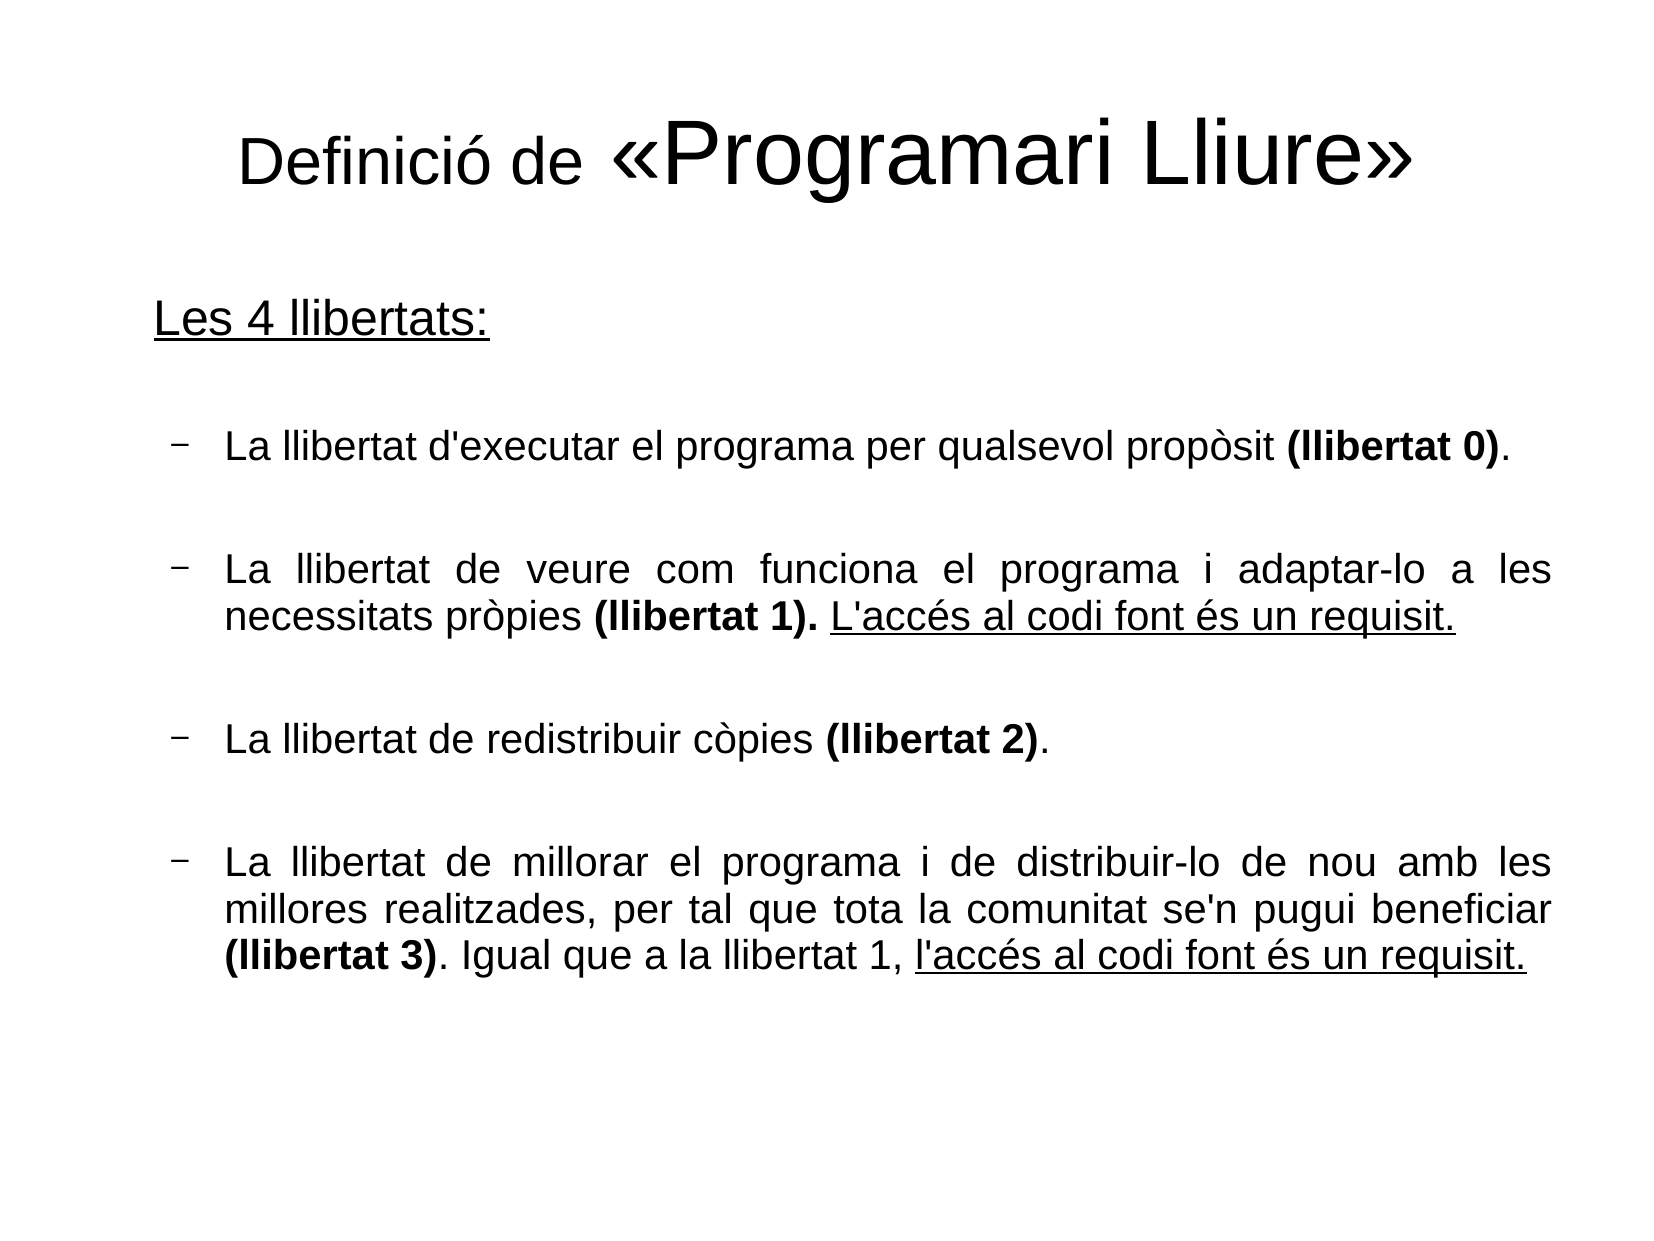

# Definició de «Programari Lliure»
Les 4 llibertats:
La llibertat d'executar el programa per qualsevol propòsit (llibertat 0).
La llibertat de veure com funciona el programa i adaptar-lo a les necessitats pròpies (llibertat 1). L'accés al codi font és un requisit.
La llibertat de redistribuir còpies (llibertat 2).
La llibertat de millorar el programa i de distribuir-lo de nou amb les millores realitzades, per tal que tota la comunitat se'n pugui beneficiar (llibertat 3). Igual que a la llibertat 1, l'accés al codi font és un requisit.